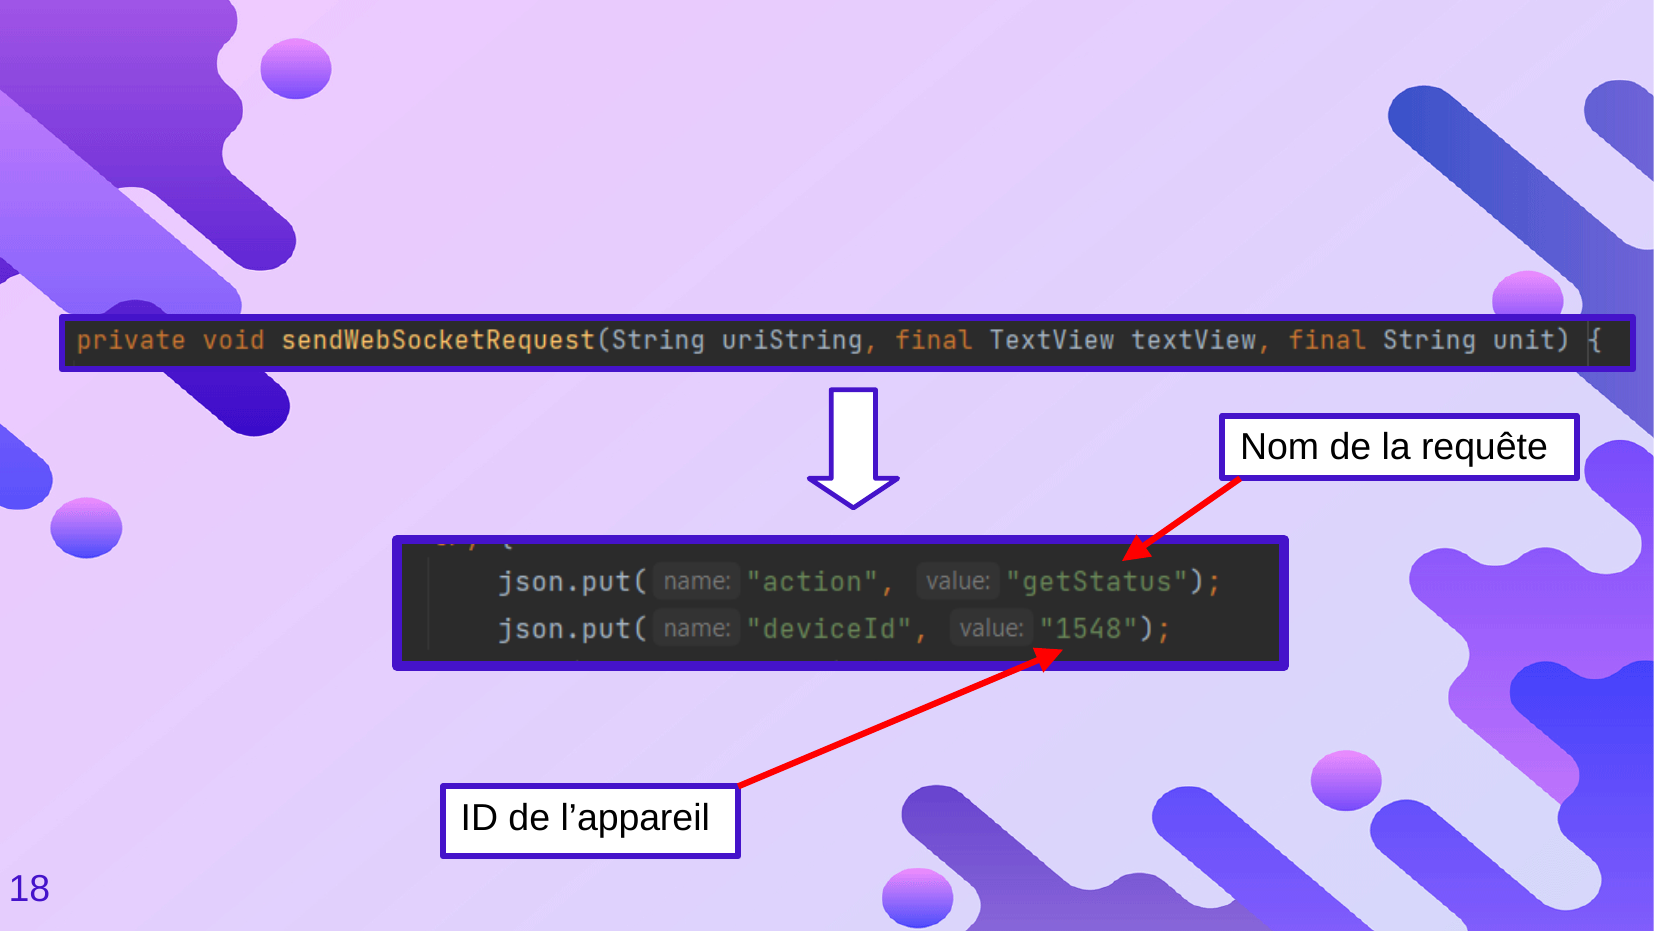

Nom de la requête
ID de l’appareil
18